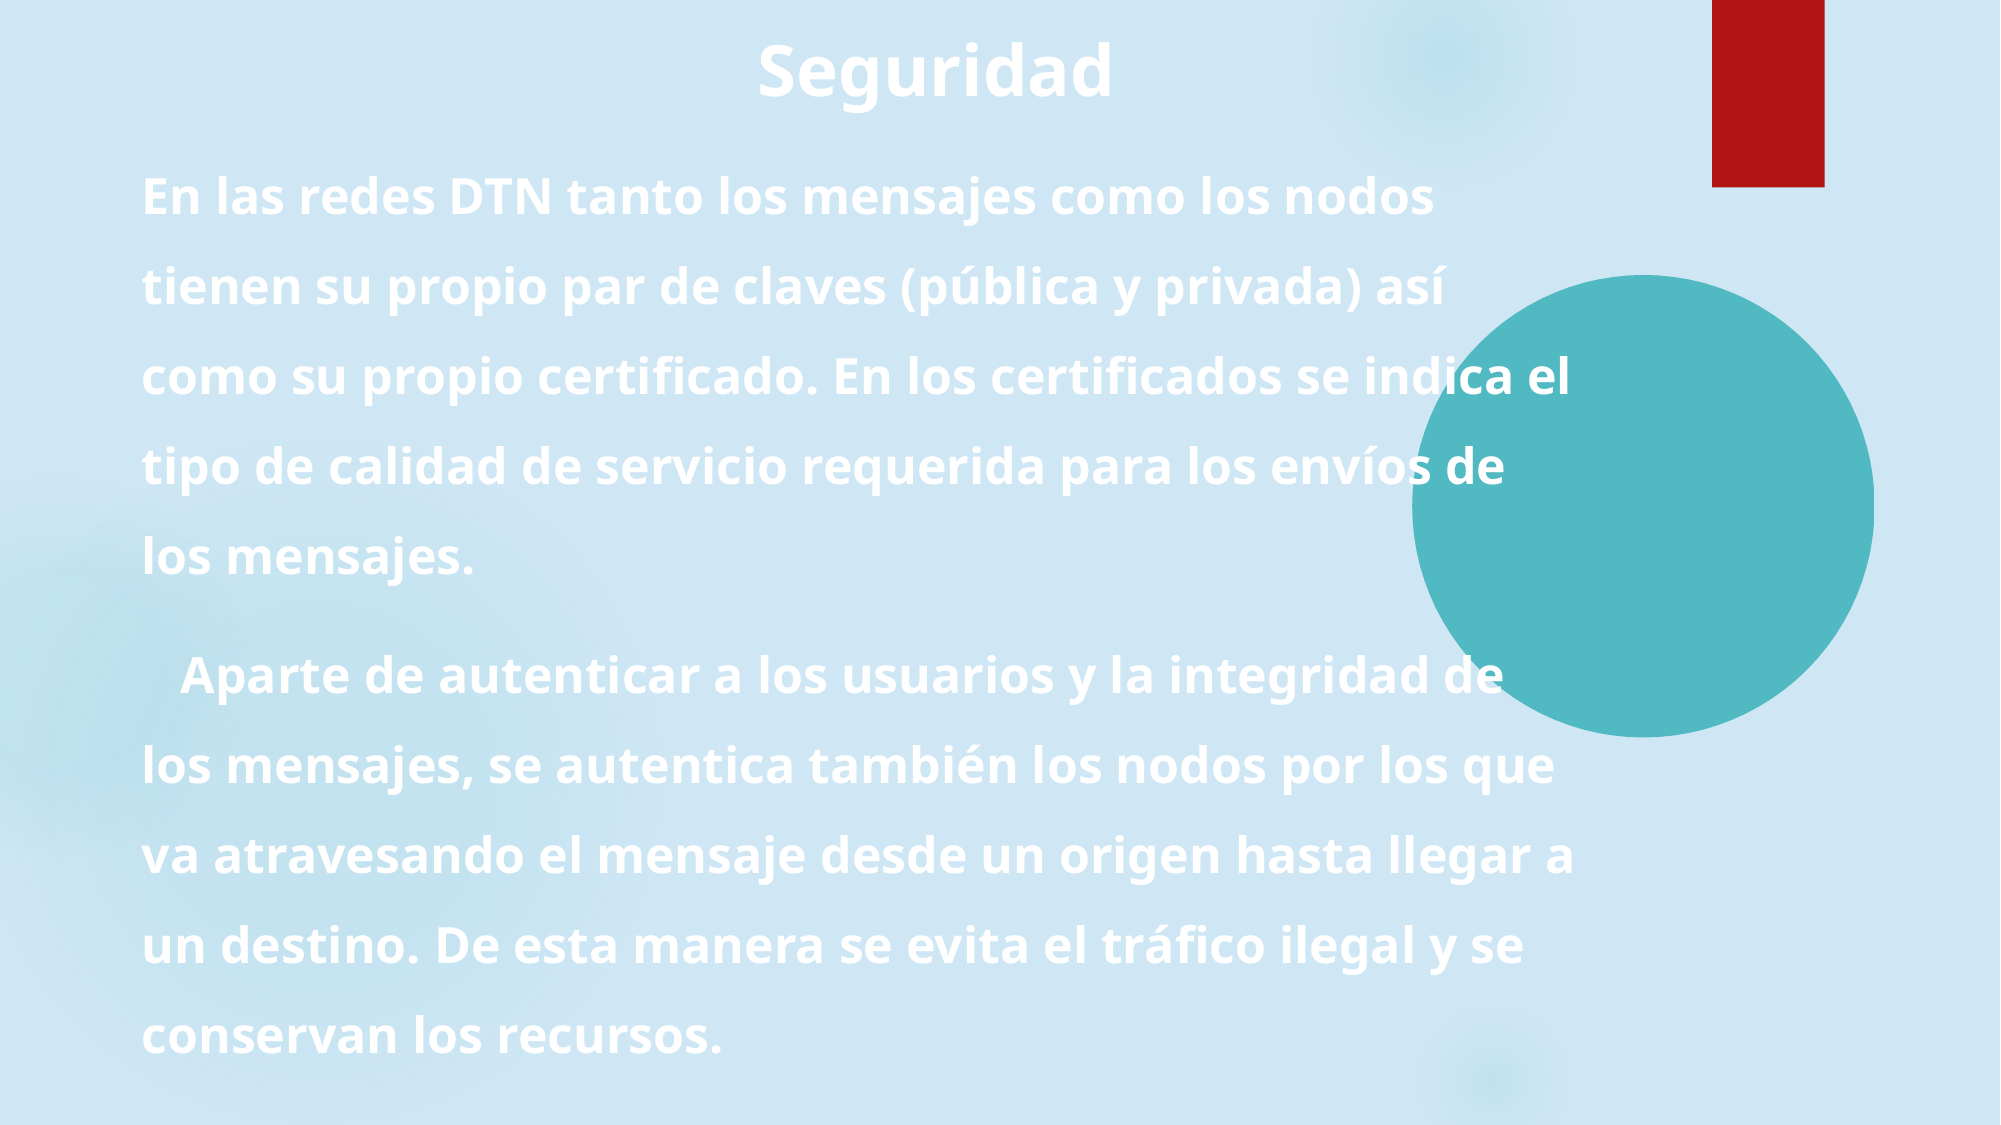

# Seguridad
En las redes DTN tanto los mensajes como los nodos tienen su propio par de claves (pública y privada) así como su propio certificado. En los certificados se indica el tipo de calidad de servicio requerida para los envíos de los mensajes.
 Aparte de autenticar a los usuarios y la integridad de los mensajes, se autentica también los nodos por los que va atravesando el mensaje desde un origen hasta llegar a un destino. De esta manera se evita el tráfico ilegal y se conservan los recursos.